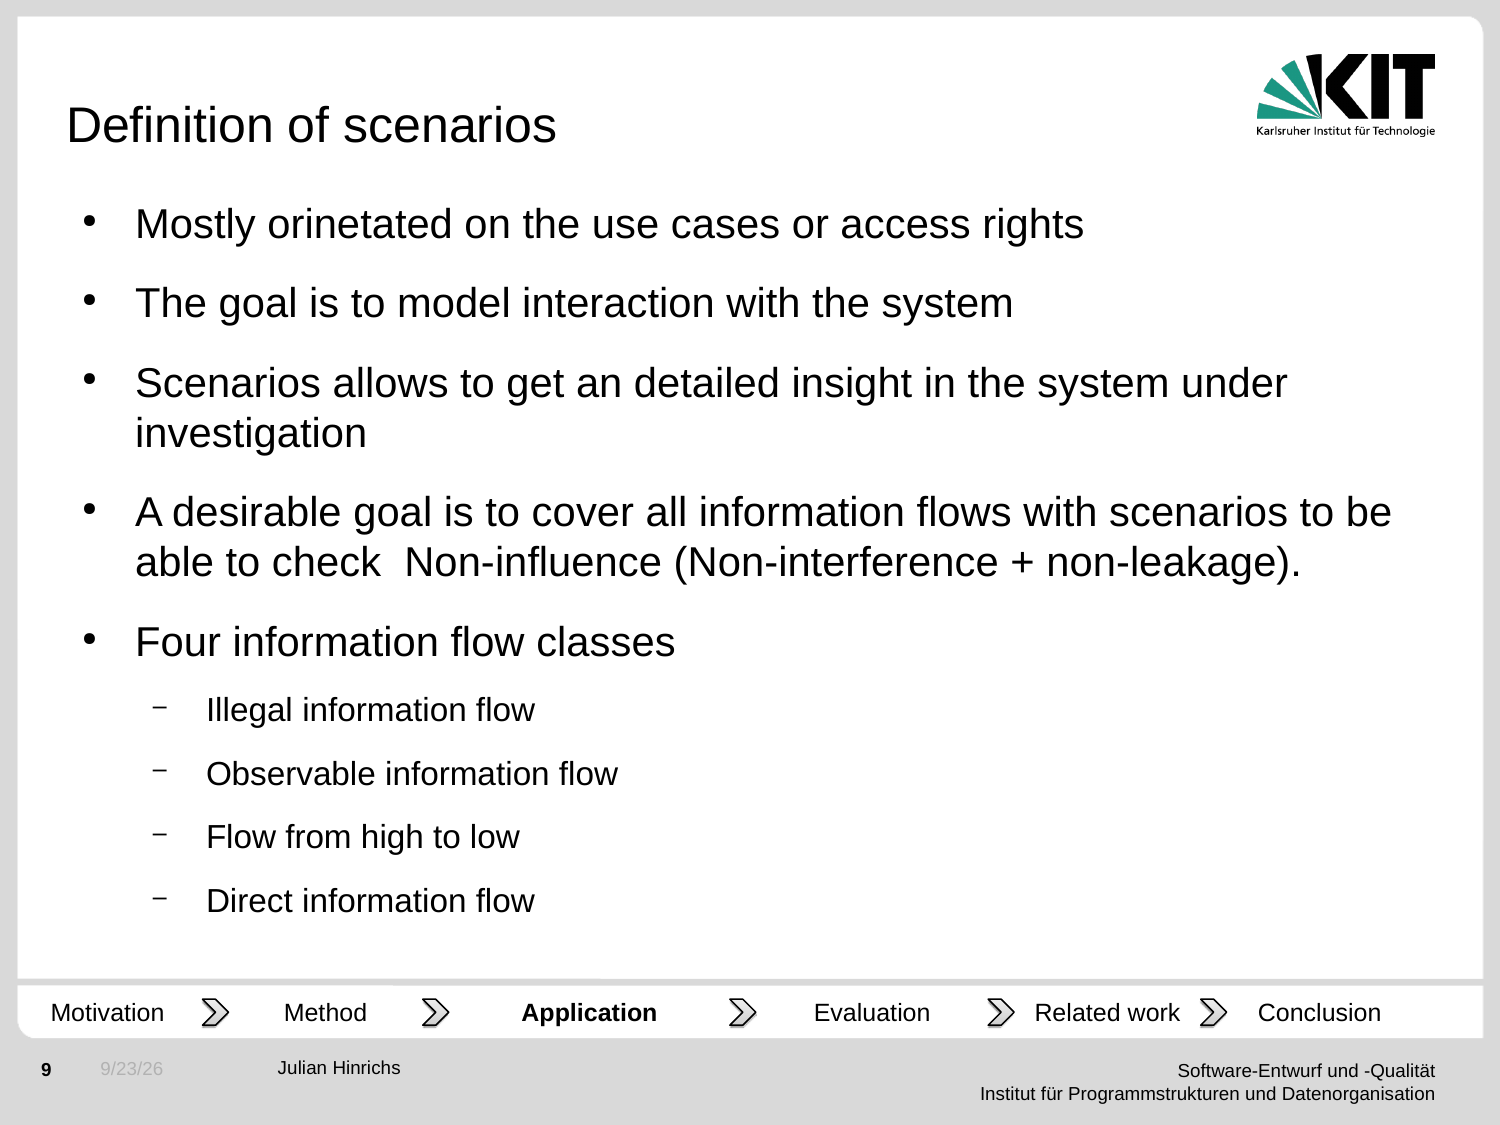

# Definition of scenarios
Mostly orinetated on the use cases or access rights
The goal is to model interaction with the system
Scenarios allows to get an detailed insight in the system under investigation
A desirable goal is to cover all information flows with scenarios to be able to check Non-influence (Non-interference + non-leakage).
Four information flow classes
Illegal information flow
Observable information flow
Flow from high to low
Direct information flow
Motivation
Method
Application
Evaluation
Related work
Conclusion